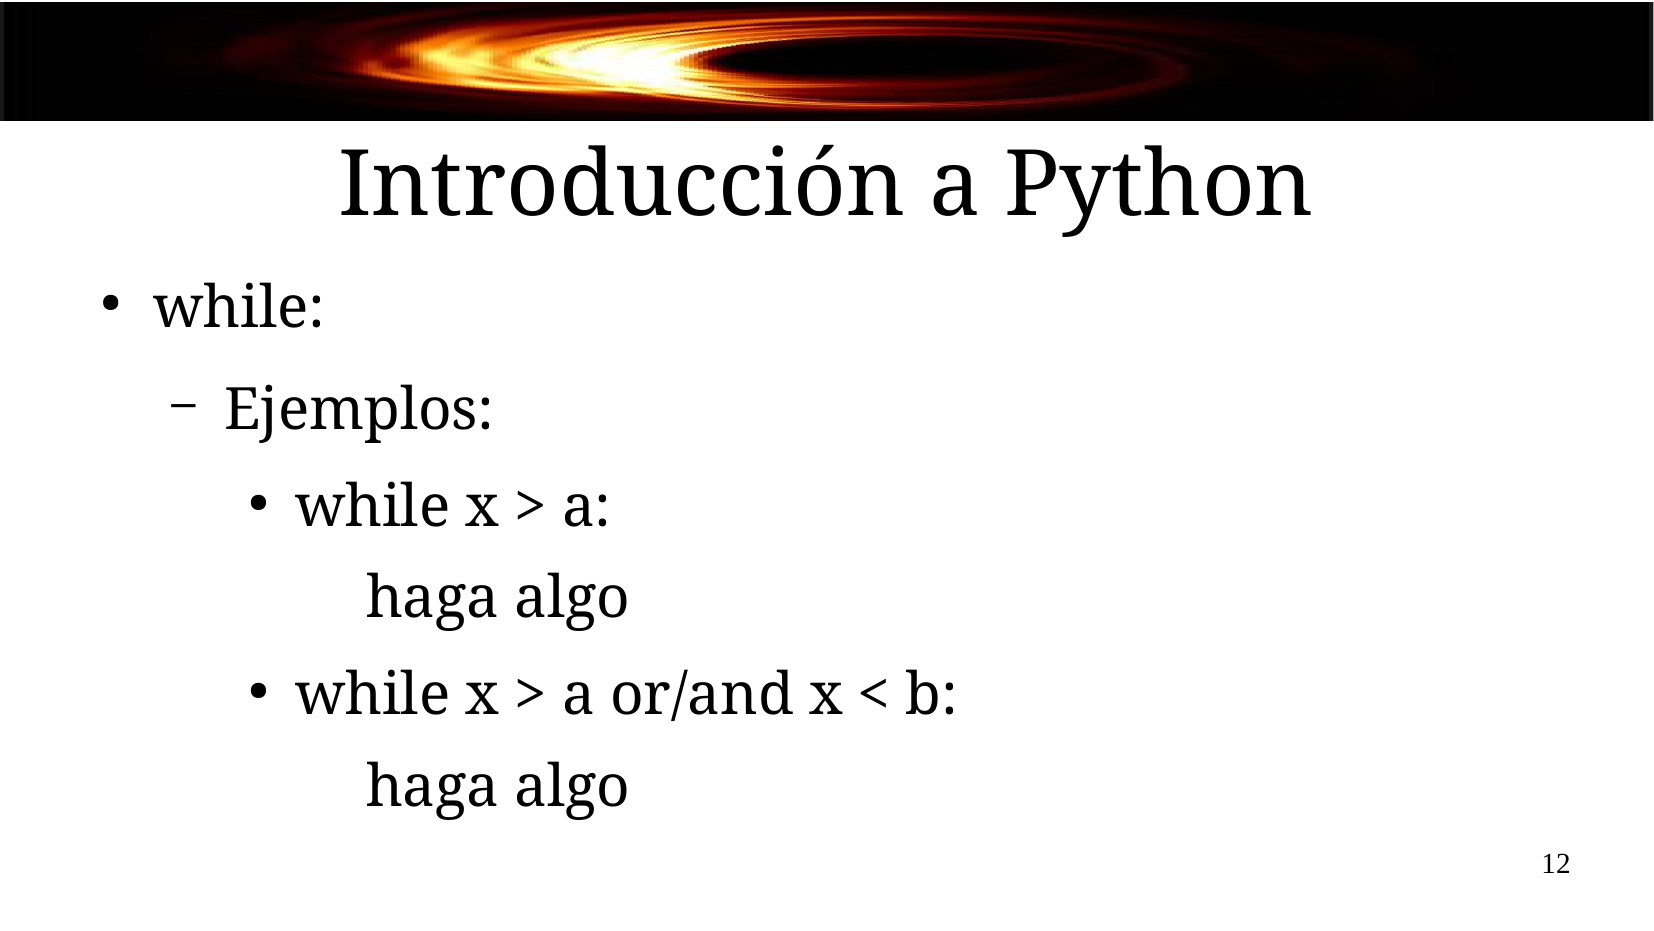

Introducción a Python
# while:
Ejemplos:
while x > a:
haga algo
while x > a or/and x < b:
haga algo
12